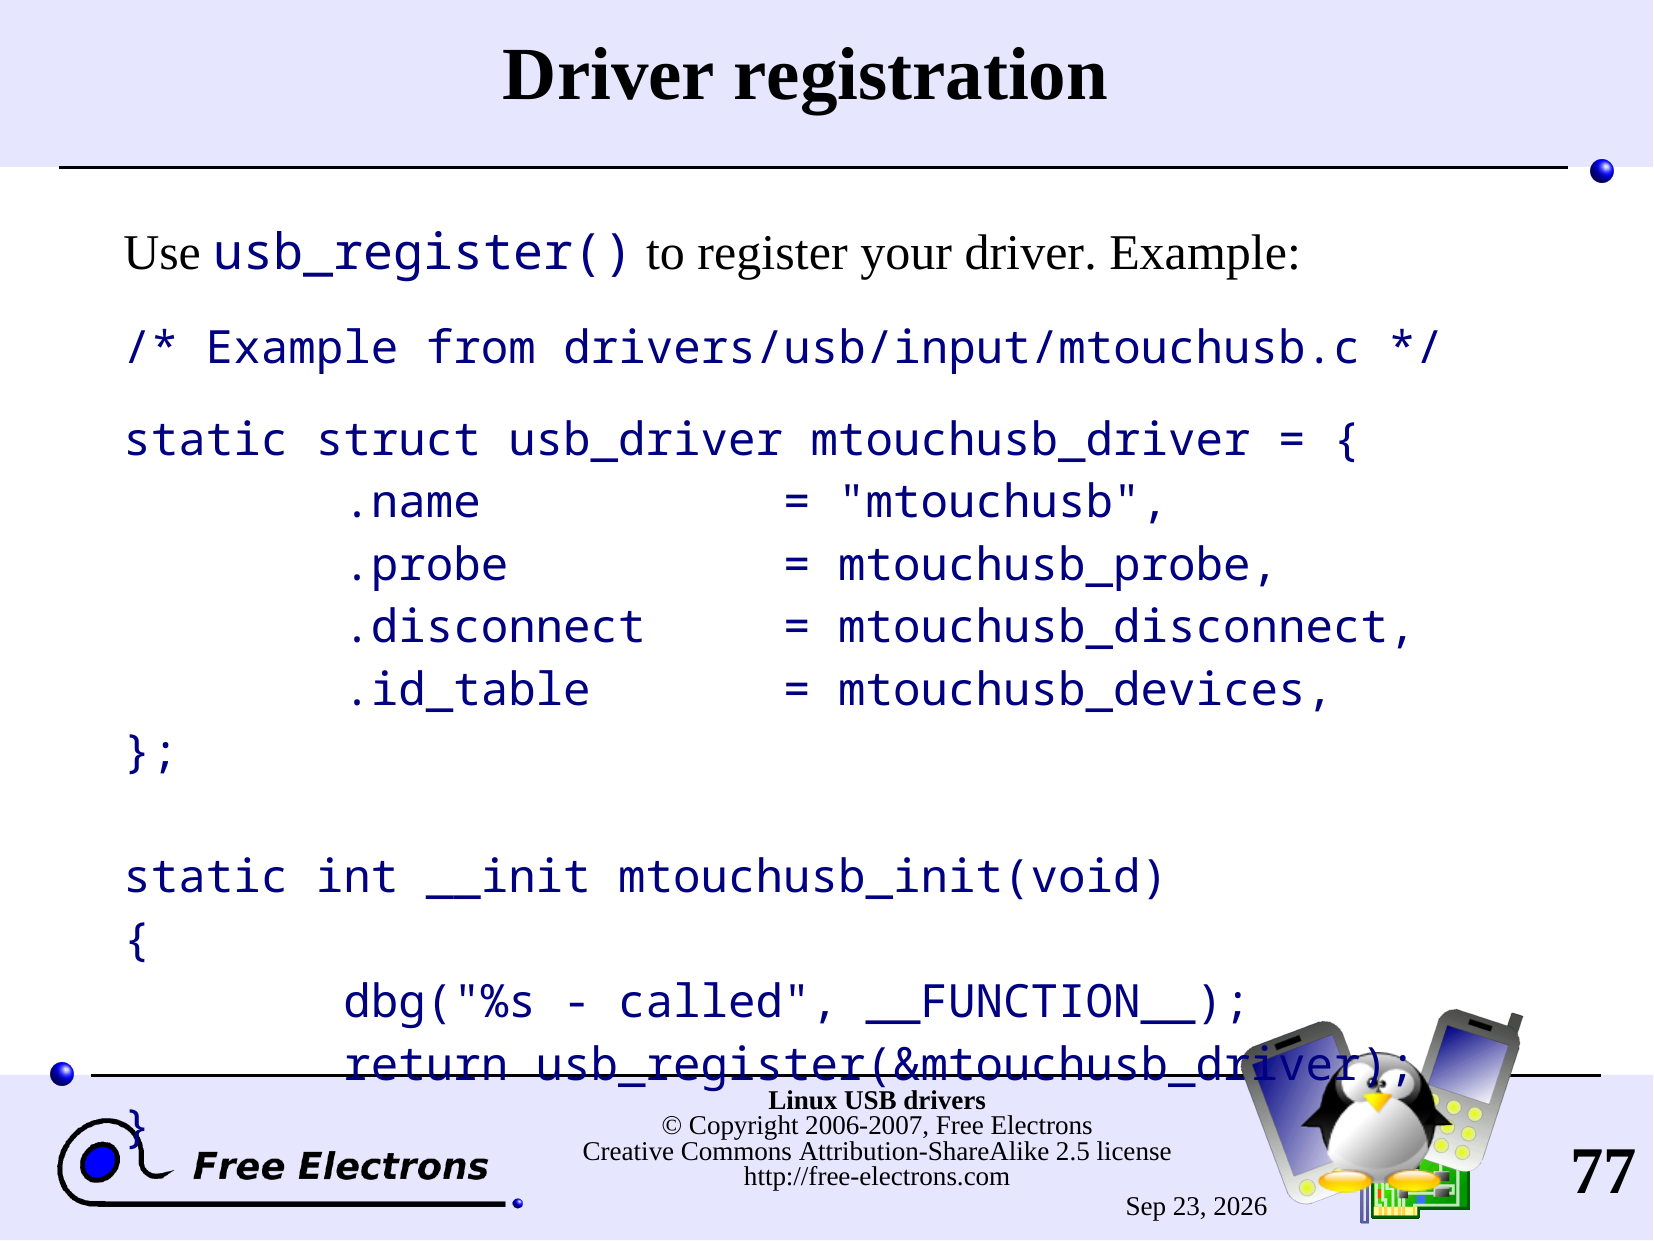

# Driver registration
Use usb_register() to register your driver. Example:
/* Example from drivers/usb/input/mtouchusb.c */
static struct usb_driver mtouchusb_driver = {
 .name = "mtouchusb",
 .probe = mtouchusb_probe,
 .disconnect = mtouchusb_disconnect,
 .id_table = mtouchusb_devices,
};
static int __init mtouchusb_init(void)
{
 dbg("%s - called", __FUNCTION__);
 return usb_register(&mtouchusb_driver);
}